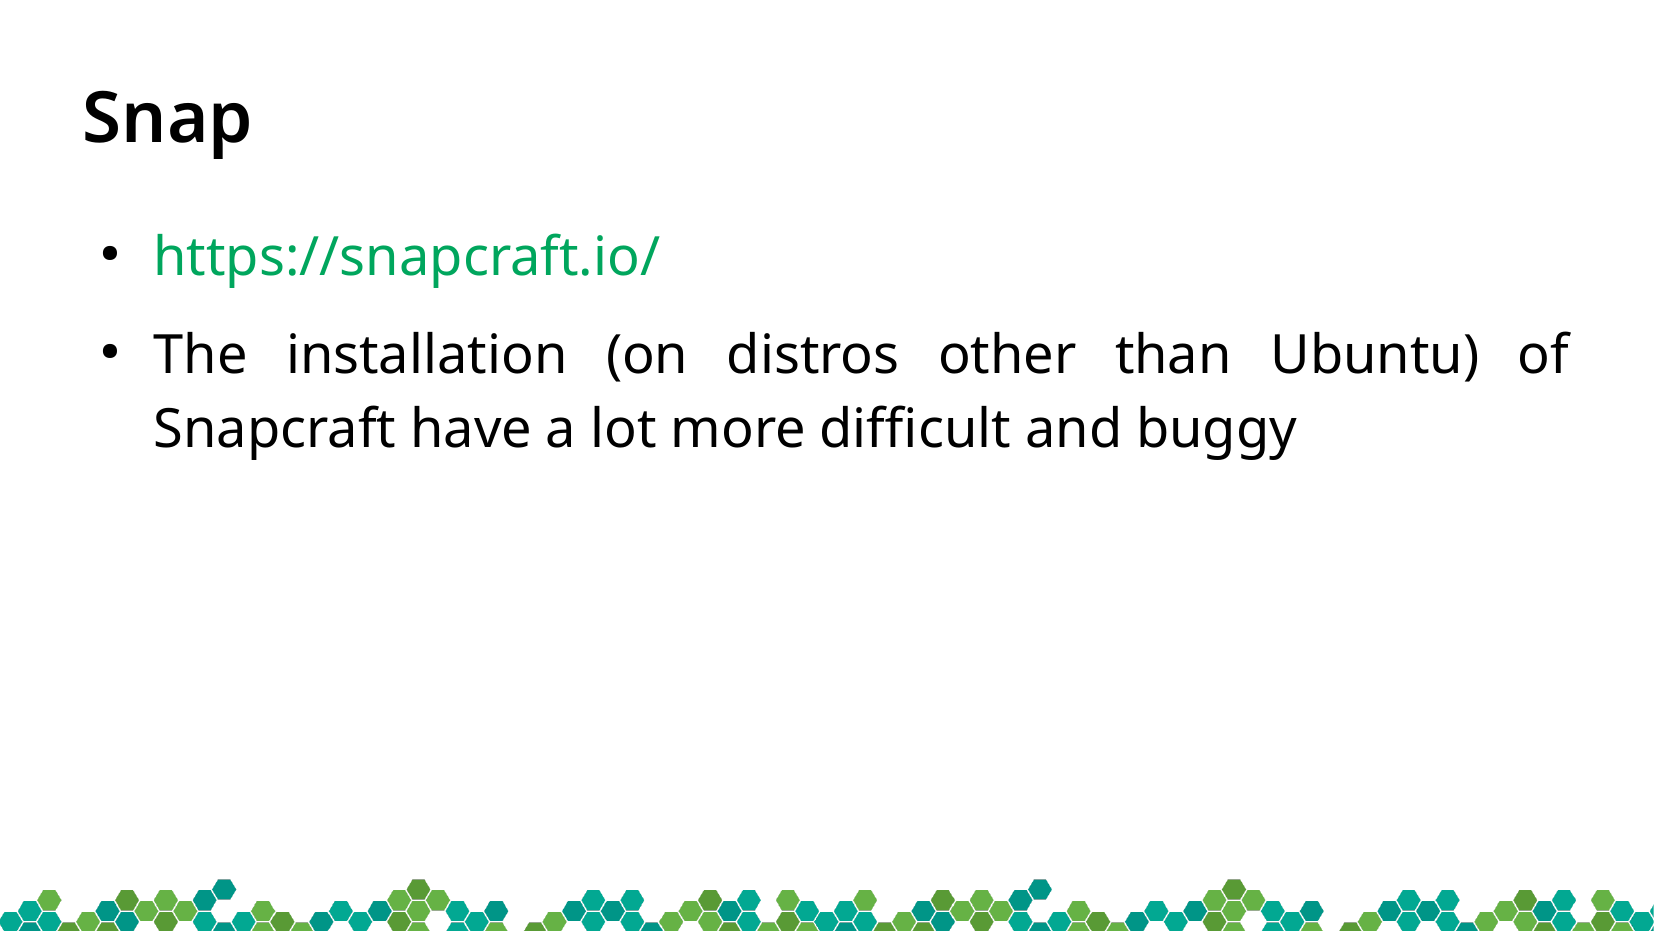

# Snap
https://snapcraft.io/
The installation (on distros other than Ubuntu) of Snapcraft have a lot more difficult and buggy